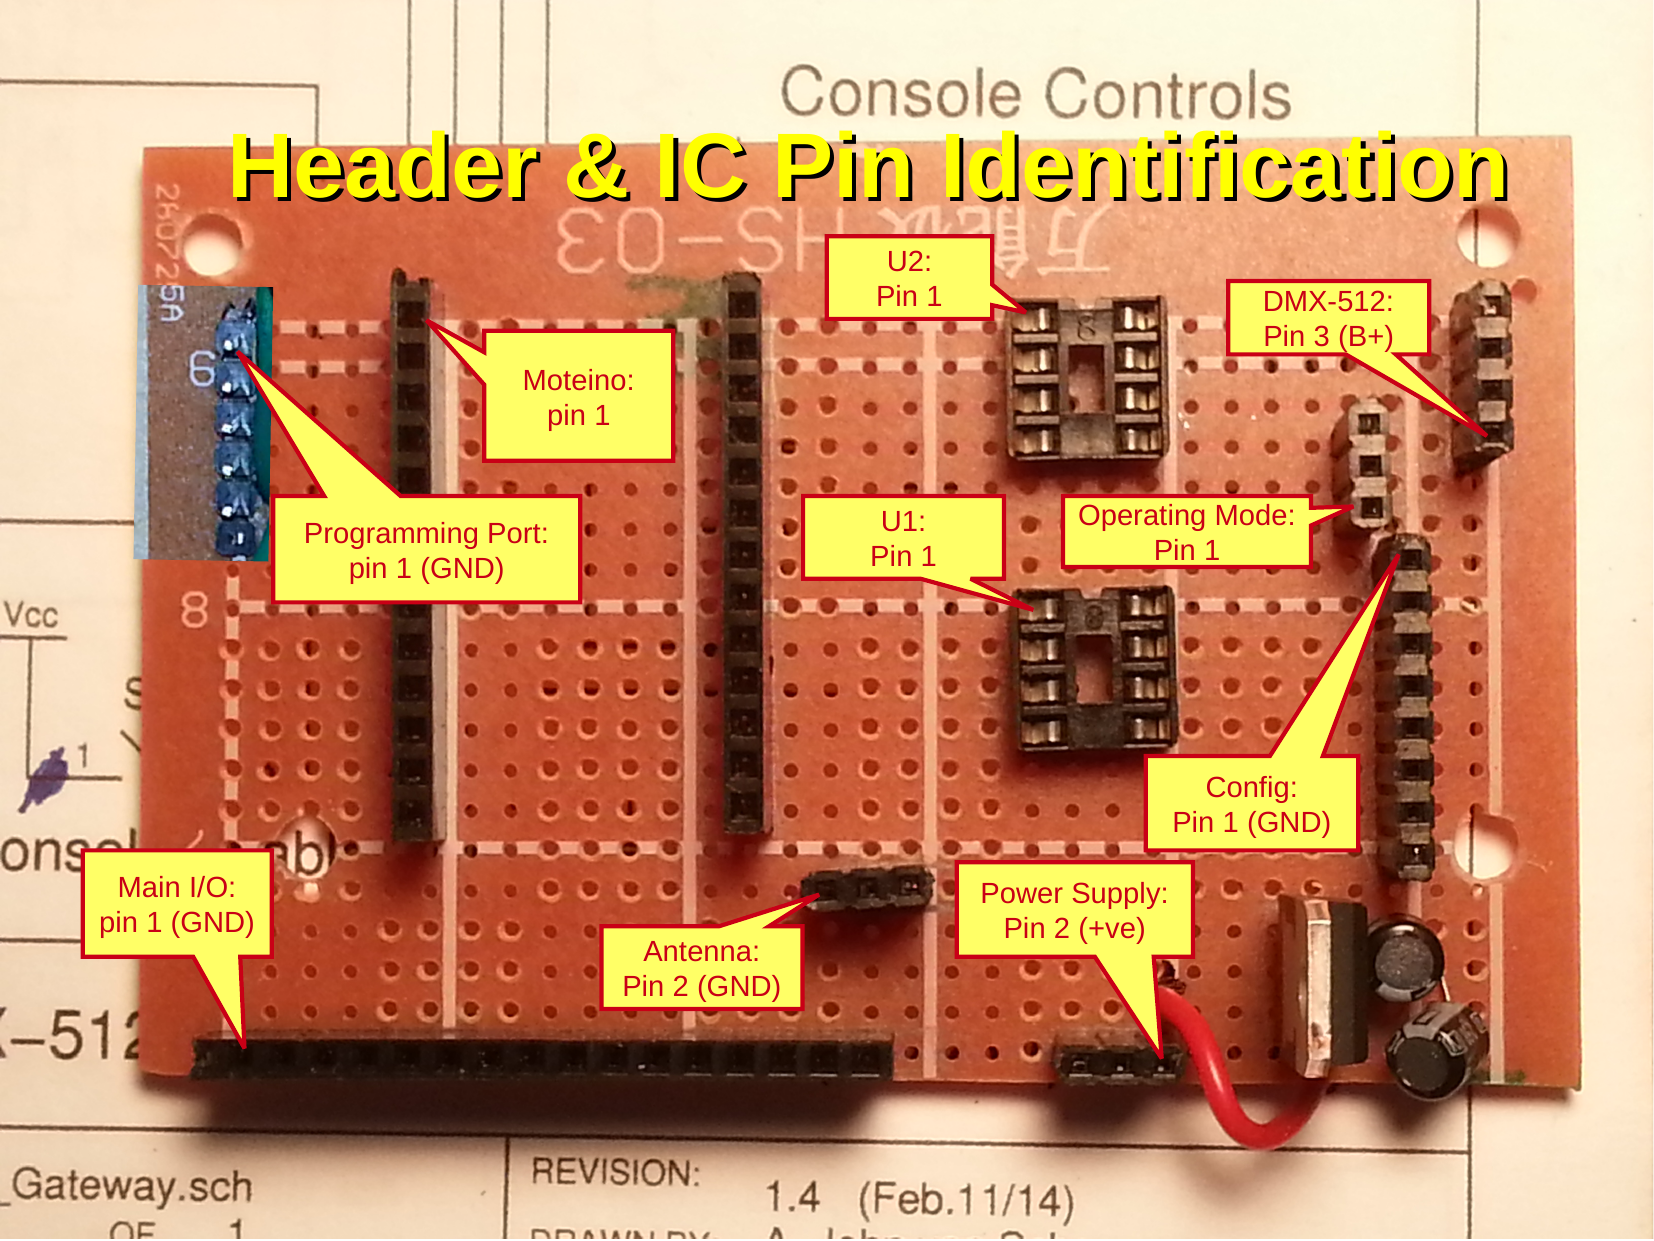

#
Header & IC Pin Identification
U2:
Pin 1
DMX-512:
Pin 3 (B+)
Moteino:
pin 1
Programming Port: pin 1 (GND)
U1:
Pin 1
Operating Mode:
Pin 1
Config:
Pin 1 (GND)
Main I/O: pin 1 (GND)
Power Supply:
Pin 2 (+ve)
Antenna:
Pin 2 (GND)
DMXW Gateway - J.van Schouwen, 2014
17